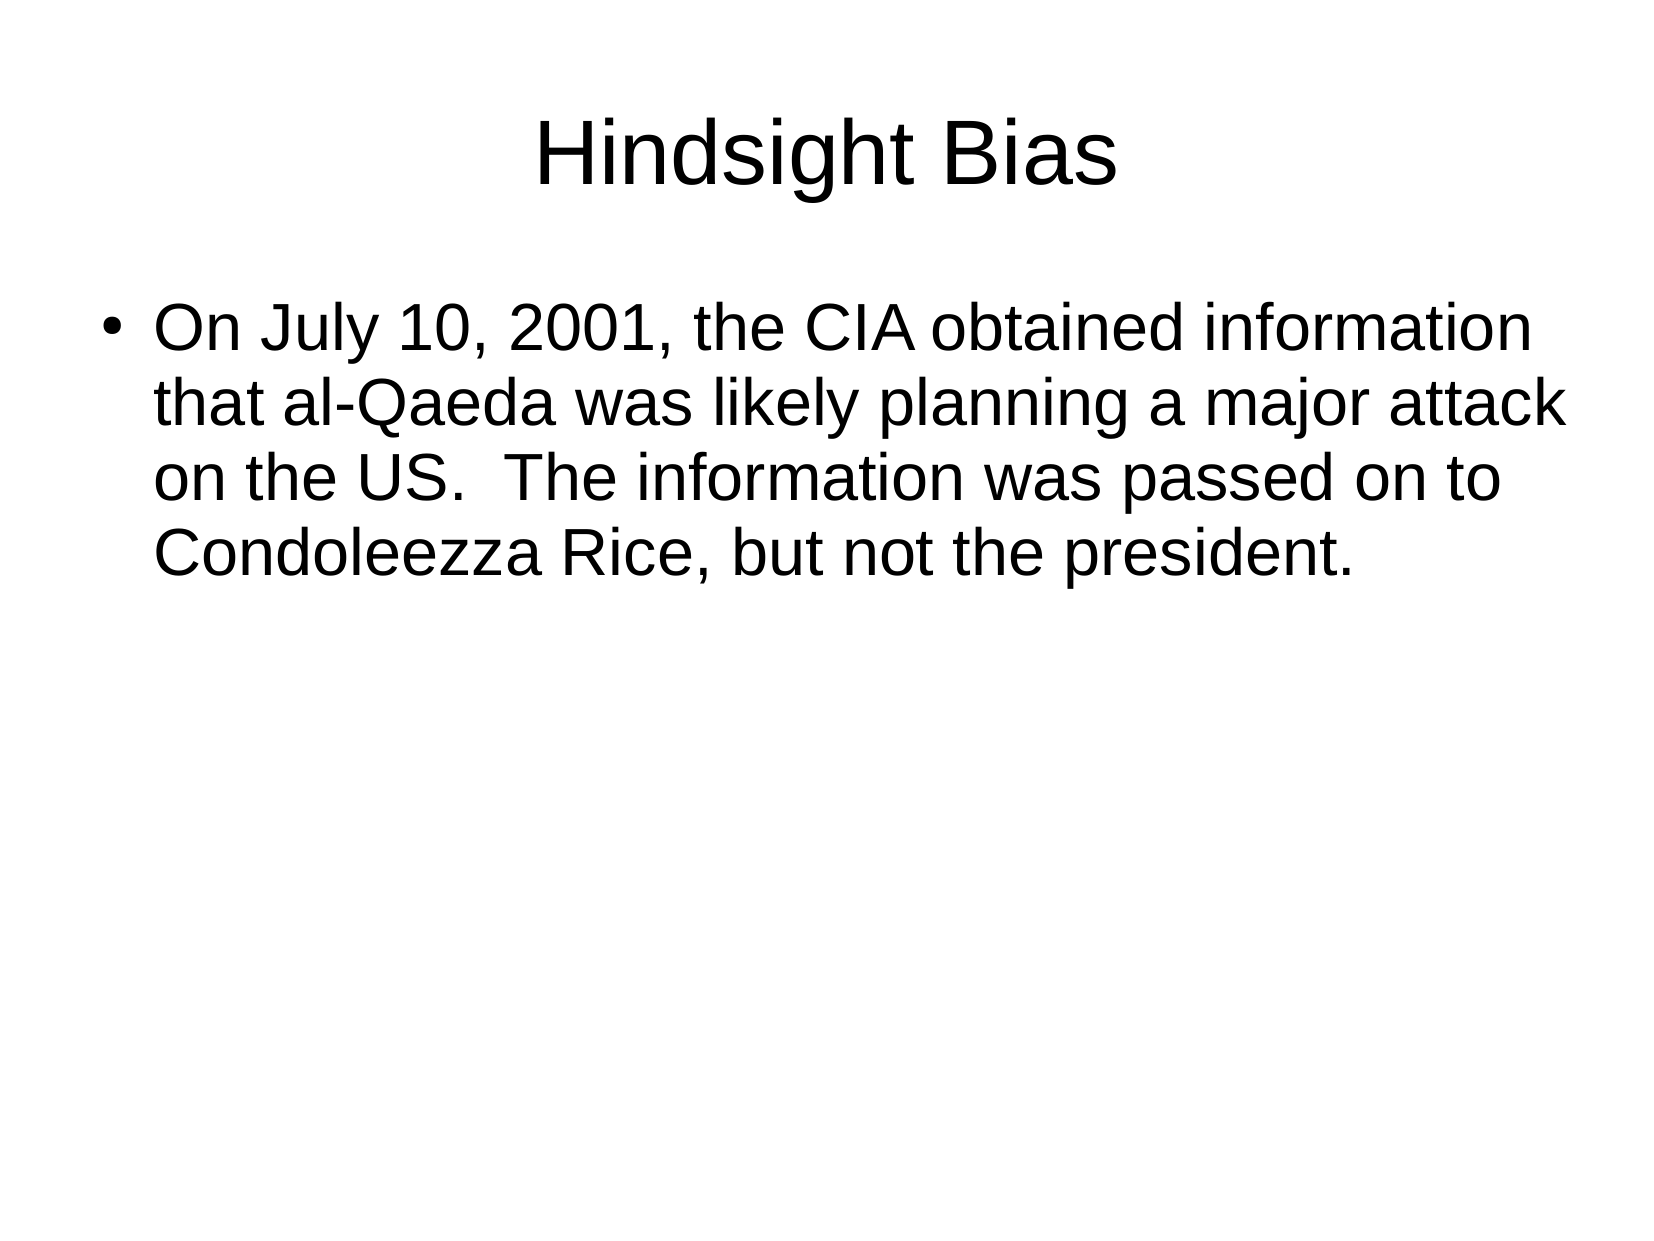

# Hindsight Bias
On July 10, 2001, the CIA obtained information that al-Qaeda was likely planning a major attack on the US. The information was passed on to Condoleezza Rice, but not the president.